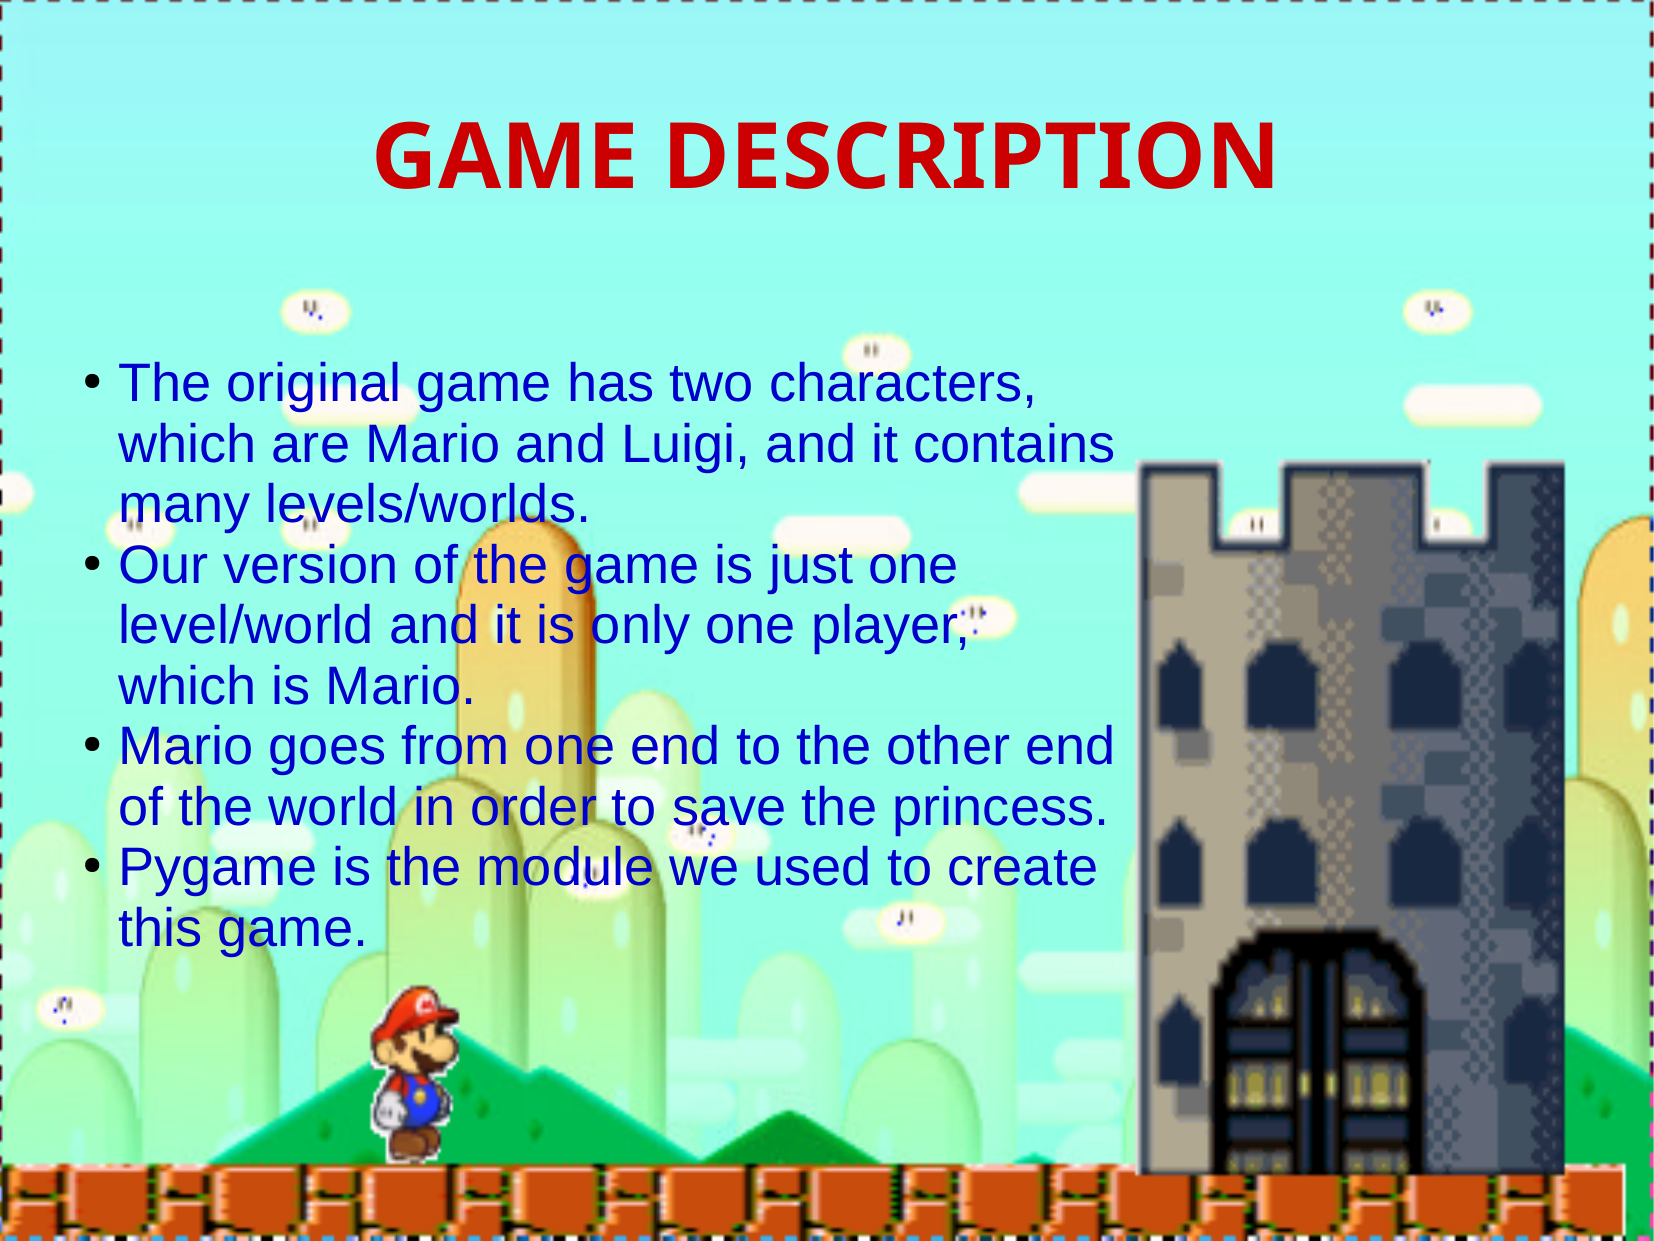

# GAME DESCRIPTION
The original game has two characters, which are Mario and Luigi, and it contains many levels/worlds.
Our version of the game is just one level/world and it is only one player, which is Mario.
Mario goes from one end to the other end of the world in order to save the princess.
Pygame is the module we used to create this game.